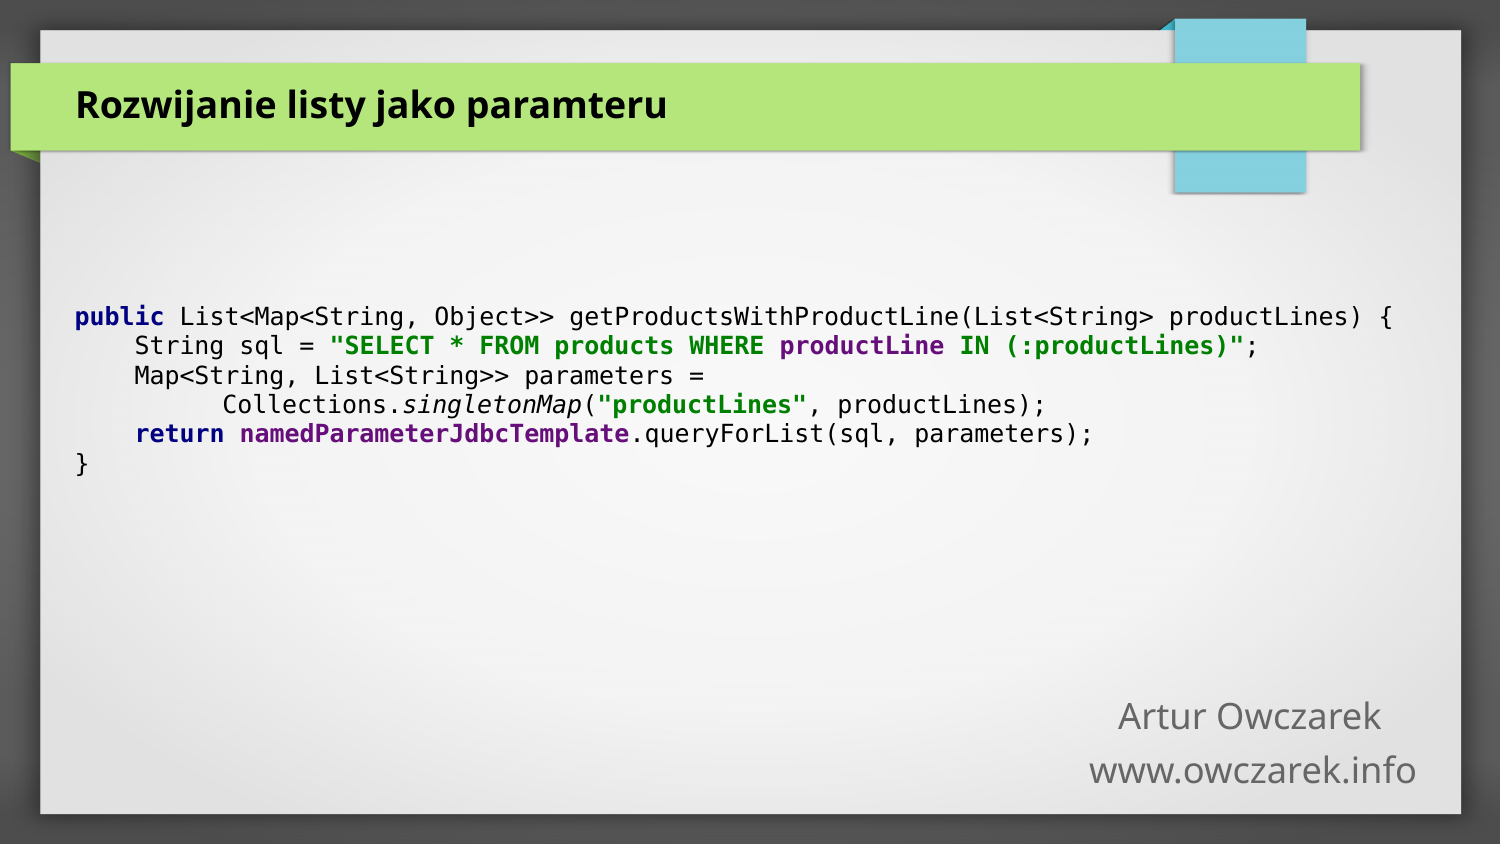

# Rozwijanie listy jako paramteru
public List<Map<String, Object>> getProductsWithProductLine(List<String> productLines) {
 String sql = "SELECT * FROM products WHERE productLine IN (:productLines)";
 Map<String, List<String>> parameters =
		Collections.singletonMap("productLines", productLines);
 return namedParameterJdbcTemplate.queryForList(sql, parameters);
}
Artur Owczarek
www.owczarek.info